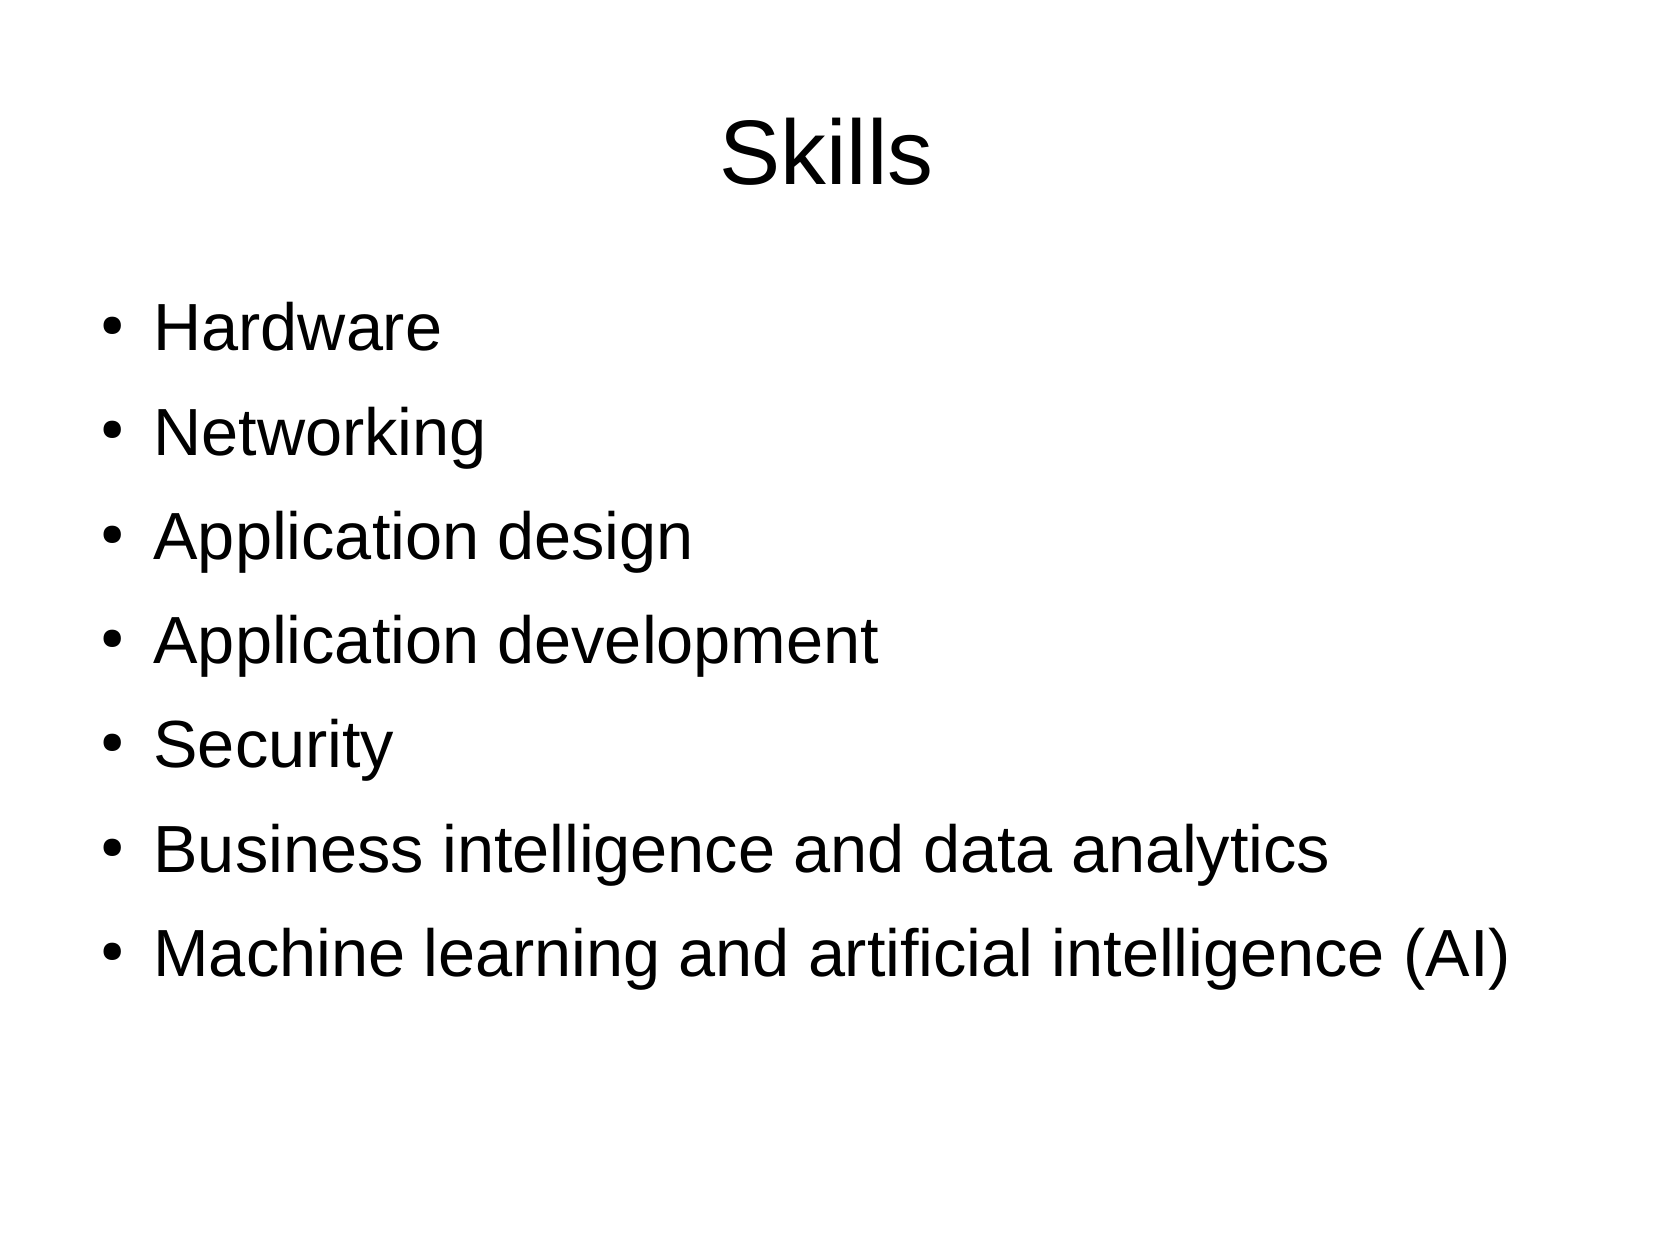

# Skills
Hardware
Networking
Application design
Application development
Security
Business intelligence and data analytics
Machine learning and artificial intelligence (AI)